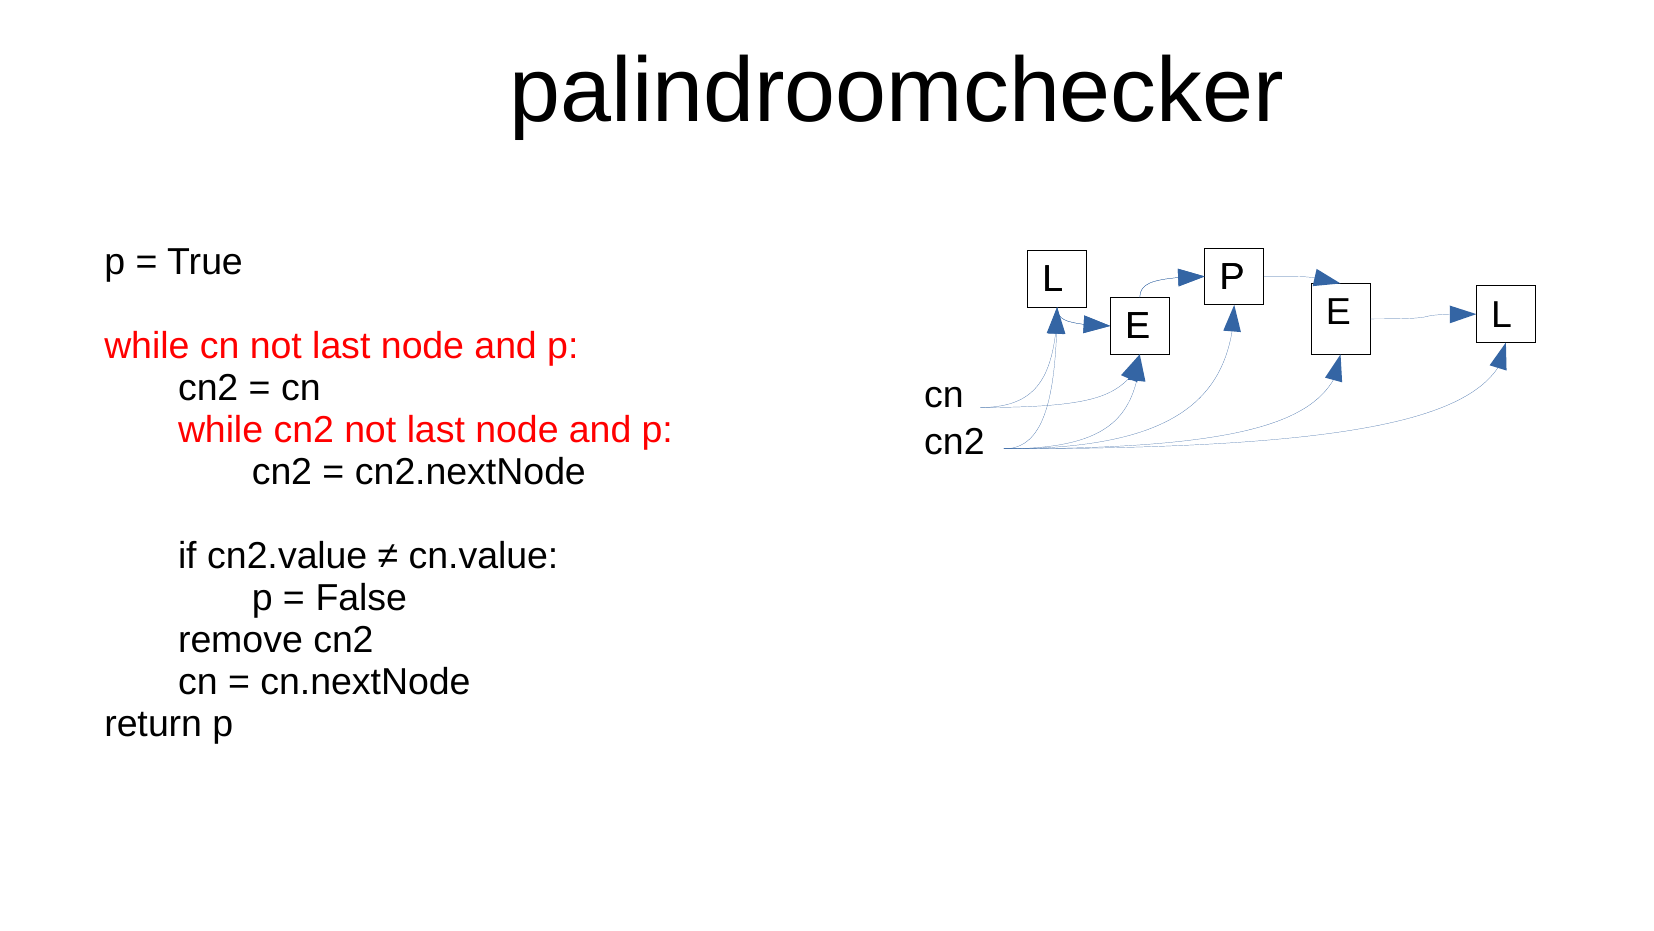

# palindroomchecker
p = True
while cn not last node and p:
	cn2 = cn
	while cn2 not last node and p:
		cn2 = cn2.nextNode
	if cn2.value ≠ cn.value:
		p = False
	remove cn2
	cn = cn.nextNode
return p
P
P
L
L
E
L
E
E
cn
cn2